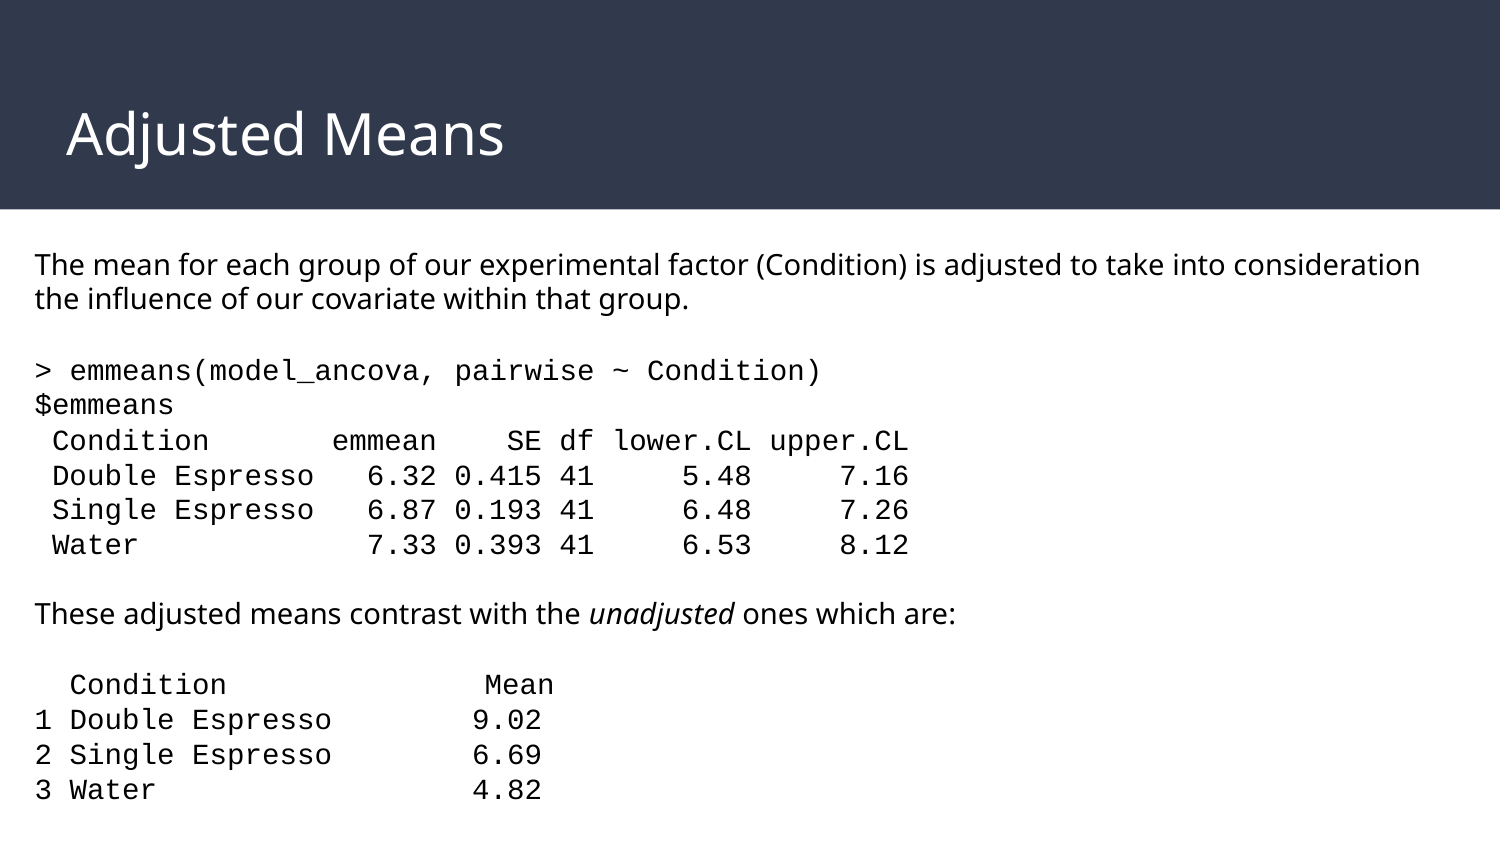

# Adjusted Means
The mean for each group of our experimental factor (Condition) is adjusted to take into consideration the influence of our covariate within that group.
> emmeans(model_ancova, pairwise ~ Condition)
$emmeans
 Condition emmean SE df lower.CL upper.CL
 Double Espresso 6.32 0.415 41 5.48 7.16
 Single Espresso 6.87 0.193 41 6.48 7.26
 Water 7.33 0.393 41 6.53 8.12
These adjusted means contrast with the unadjusted ones which are:
 Condition 		Mean
1 Double Espresso 9.02
2 Single Espresso 6.69
3 Water 4.82